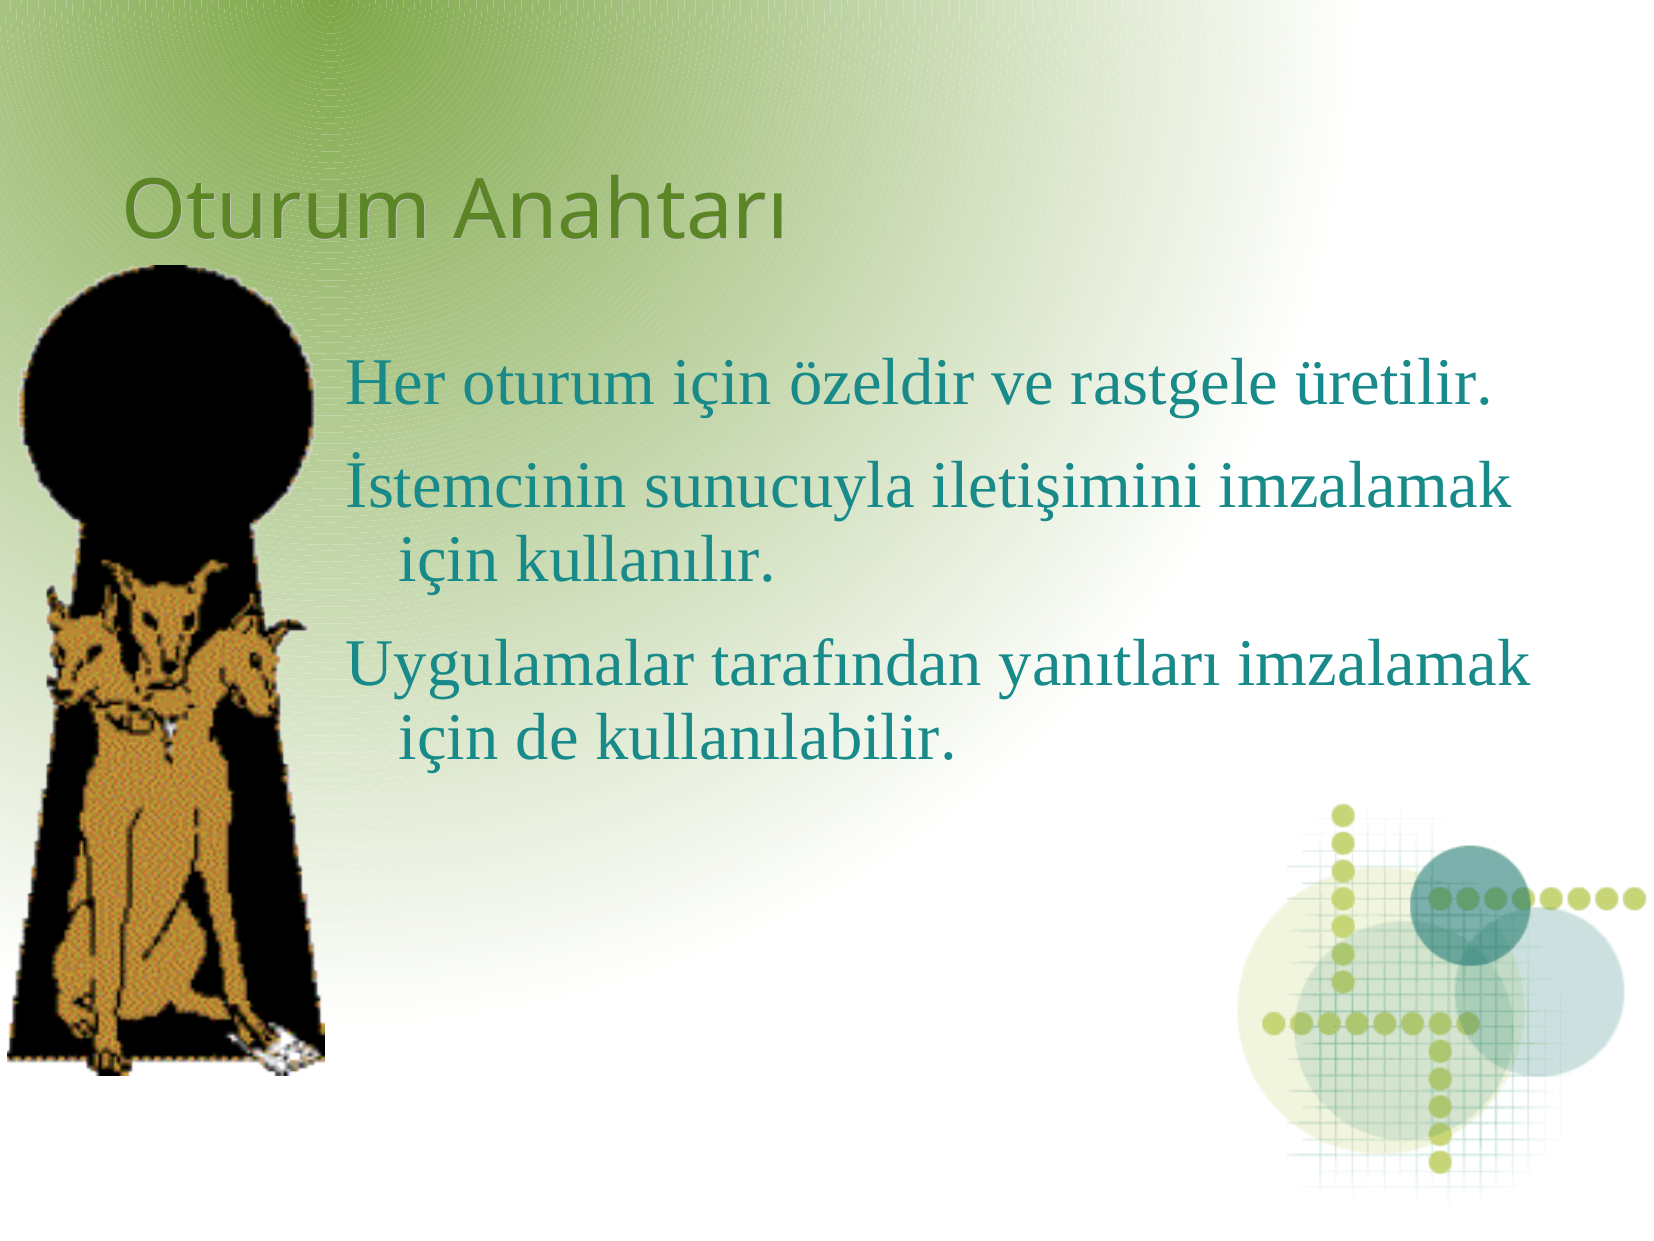

# Oturum Anahtarı
Her oturum için özeldir ve rastgele üretilir.
İstemcinin sunucuyla iletişimini imzalamak için kullanılır.
Uygulamalar tarafından yanıtları imzalamak için de kullanılabilir.